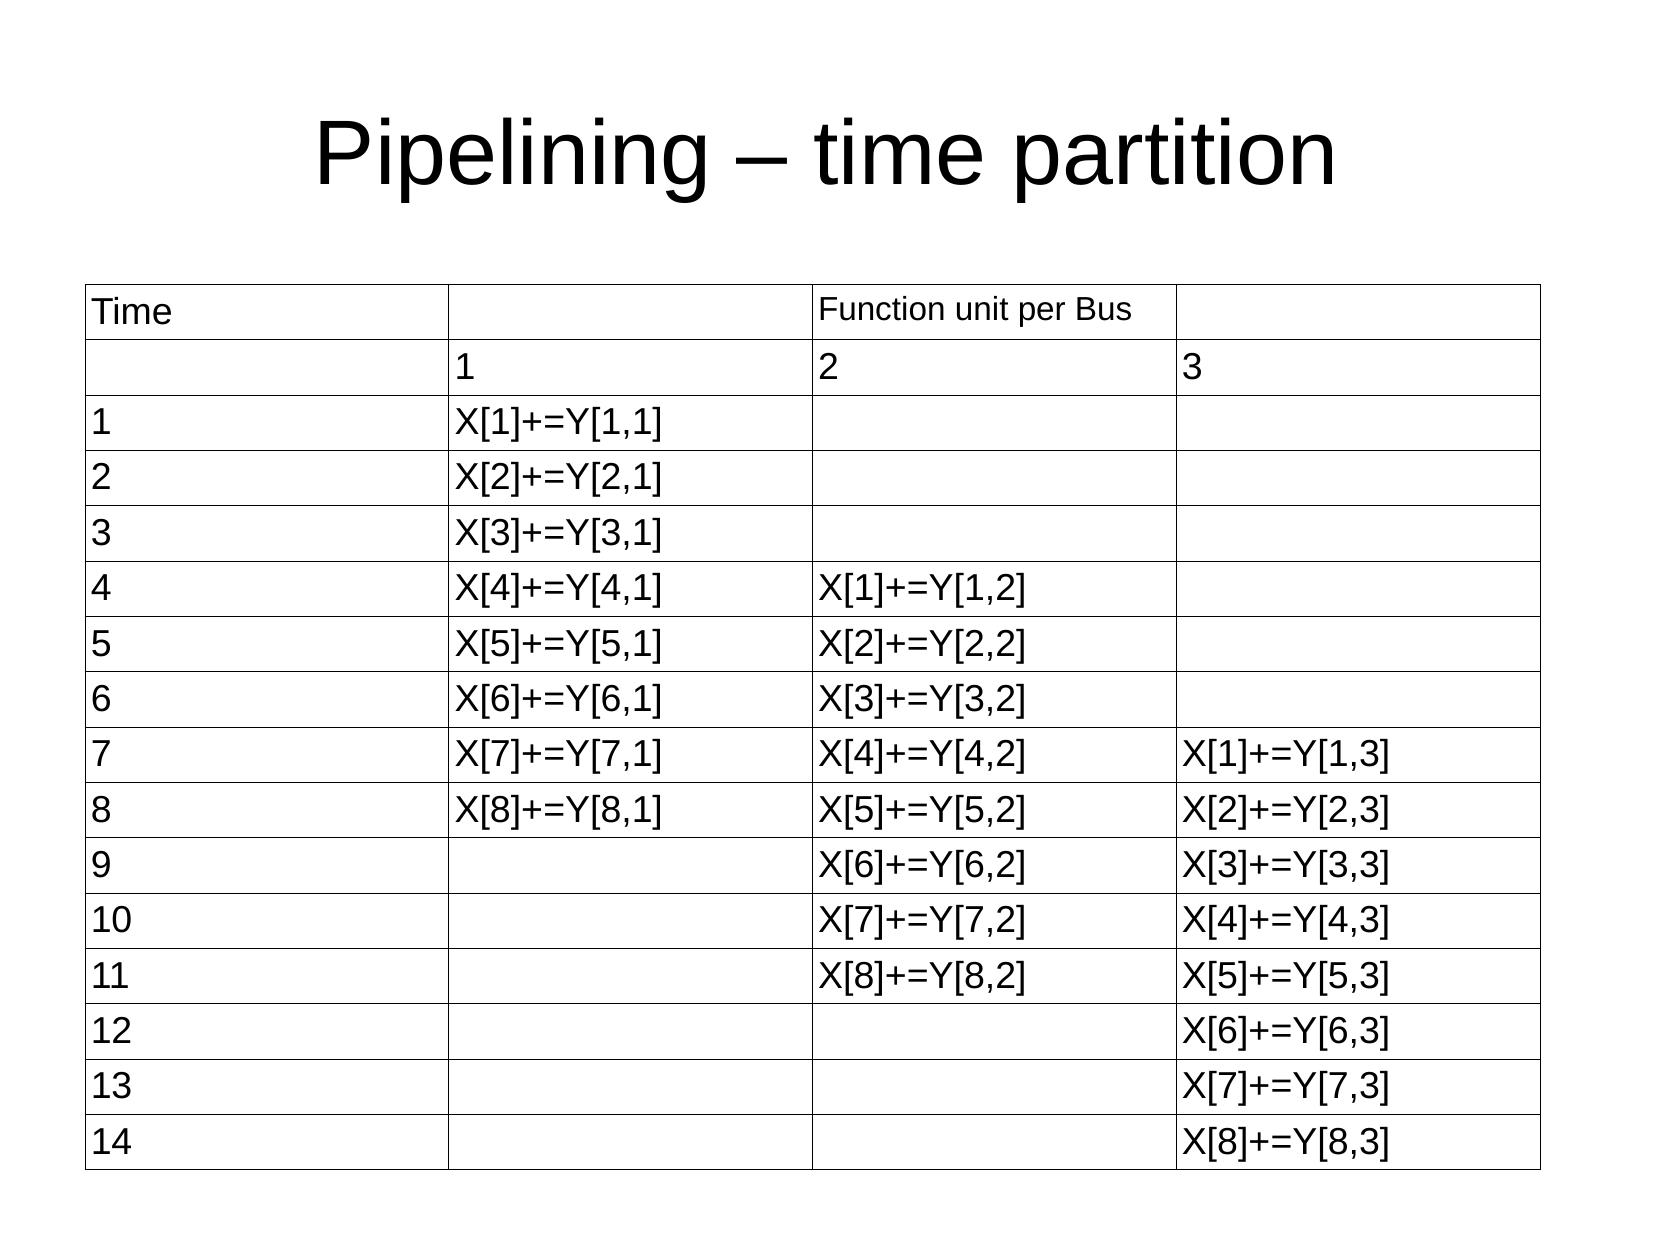

# Pipelining – time partition
| Time | | Function unit per Bus | |
| --- | --- | --- | --- |
| | 1 | 2 | 3 |
| 1 | X[1]+=Y[1,1] | | |
| 2 | X[2]+=Y[2,1] | | |
| 3 | X[3]+=Y[3,1] | | |
| 4 | X[4]+=Y[4,1] | X[1]+=Y[1,2] | |
| 5 | X[5]+=Y[5,1] | X[2]+=Y[2,2] | |
| 6 | X[6]+=Y[6,1] | X[3]+=Y[3,2] | |
| 7 | X[7]+=Y[7,1] | X[4]+=Y[4,2] | X[1]+=Y[1,3] |
| 8 | X[8]+=Y[8,1] | X[5]+=Y[5,2] | X[2]+=Y[2,3] |
| 9 | | X[6]+=Y[6,2] | X[3]+=Y[3,3] |
| 10 | | X[7]+=Y[7,2] | X[4]+=Y[4,3] |
| 11 | | X[8]+=Y[8,2] | X[5]+=Y[5,3] |
| 12 | | | X[6]+=Y[6,3] |
| 13 | | | X[7]+=Y[7,3] |
| 14 | | | X[8]+=Y[8,3] |